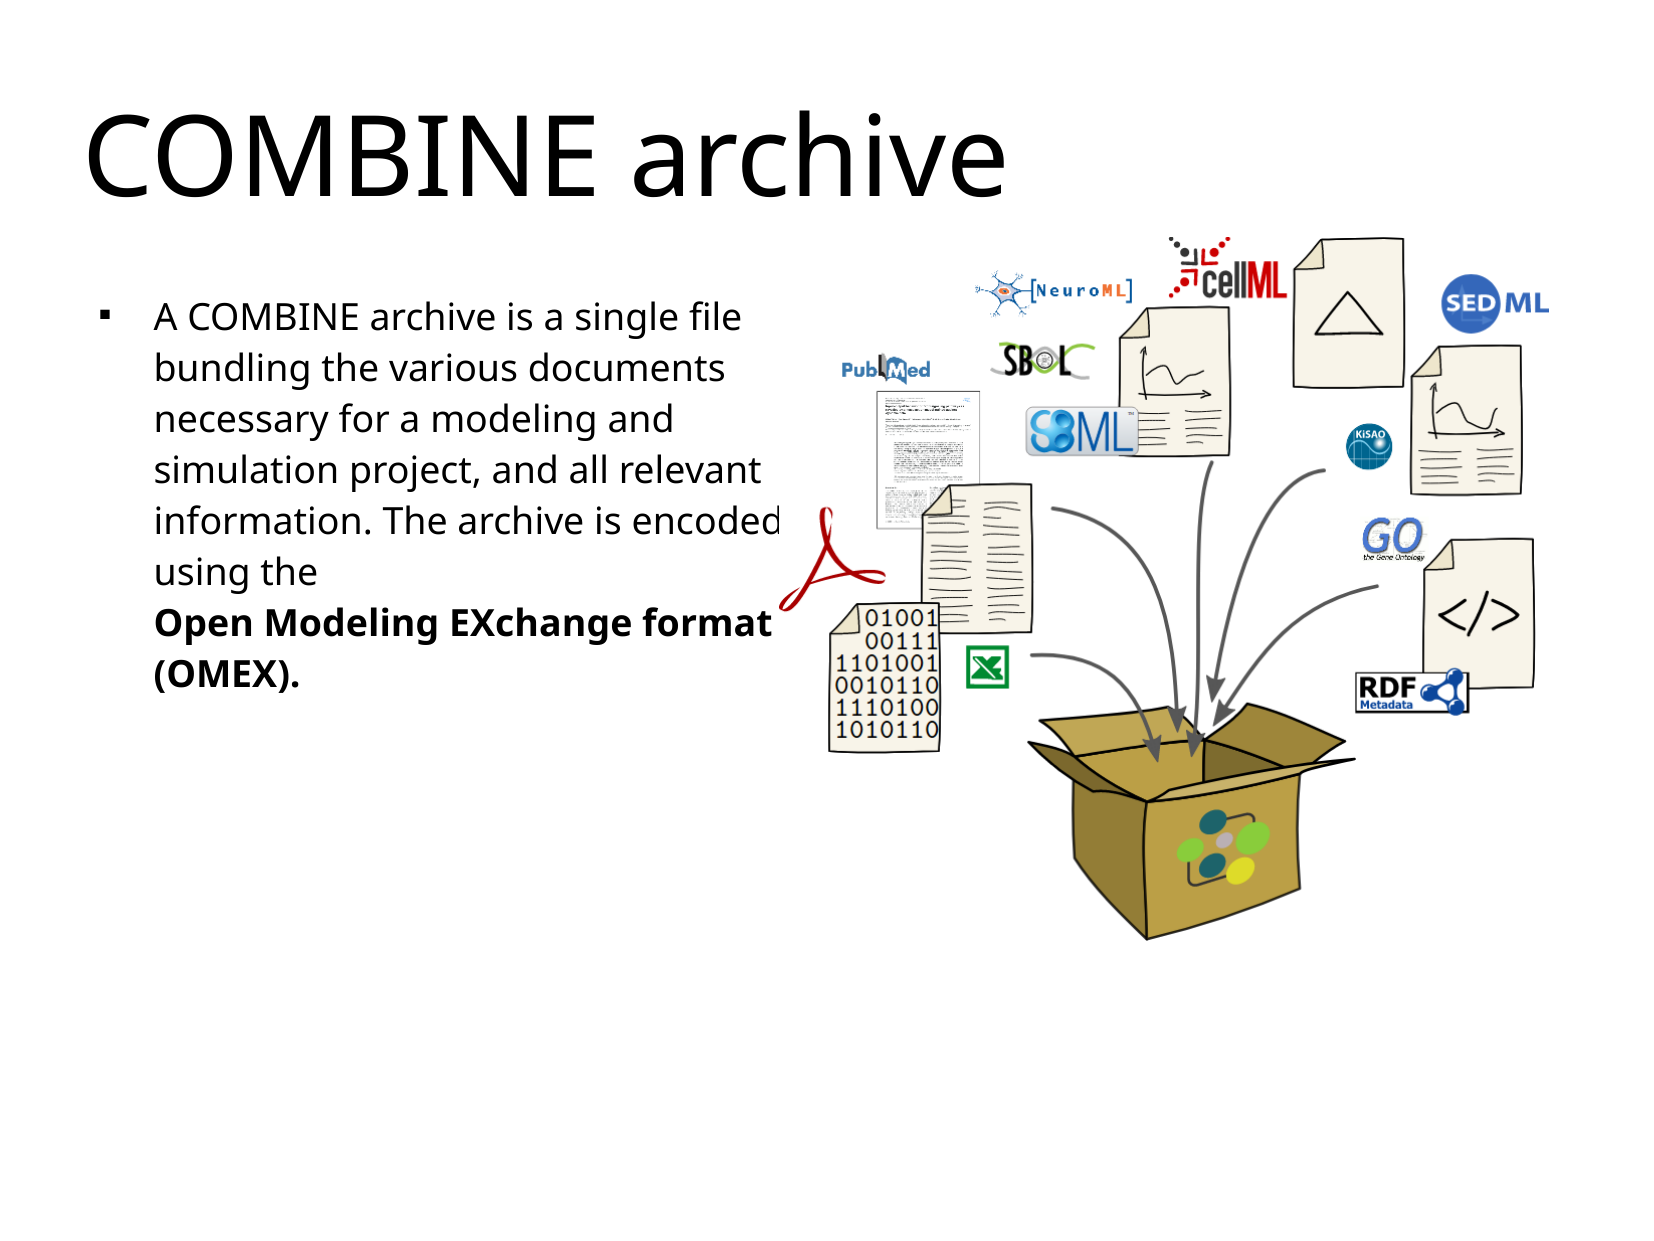

# COMBINE archive
A COMBINE archive is a single file bundling the various documents necessary for a modeling and simulation project, and all relevant information. The archive is encoded using the
Open Modeling EXchange format (OMEX).